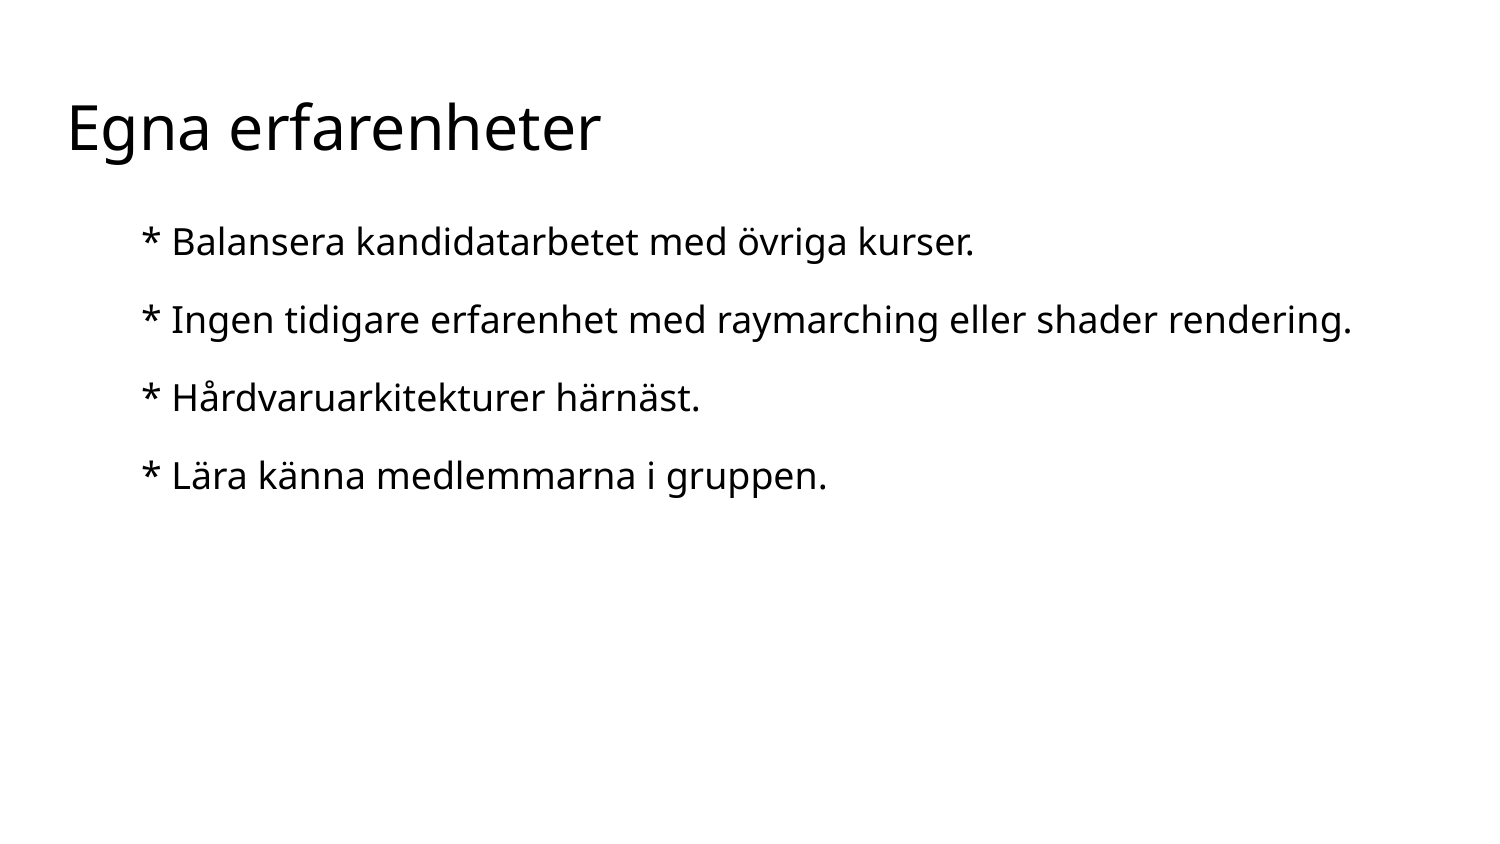

# Egna erfarenheter
	* Balansera kandidatarbetet med övriga kurser.
	* Ingen tidigare erfarenhet med raymarching eller shader rendering.
	* Hårdvaruarkitekturer härnäst.
	* Lära känna medlemmarna i gruppen.